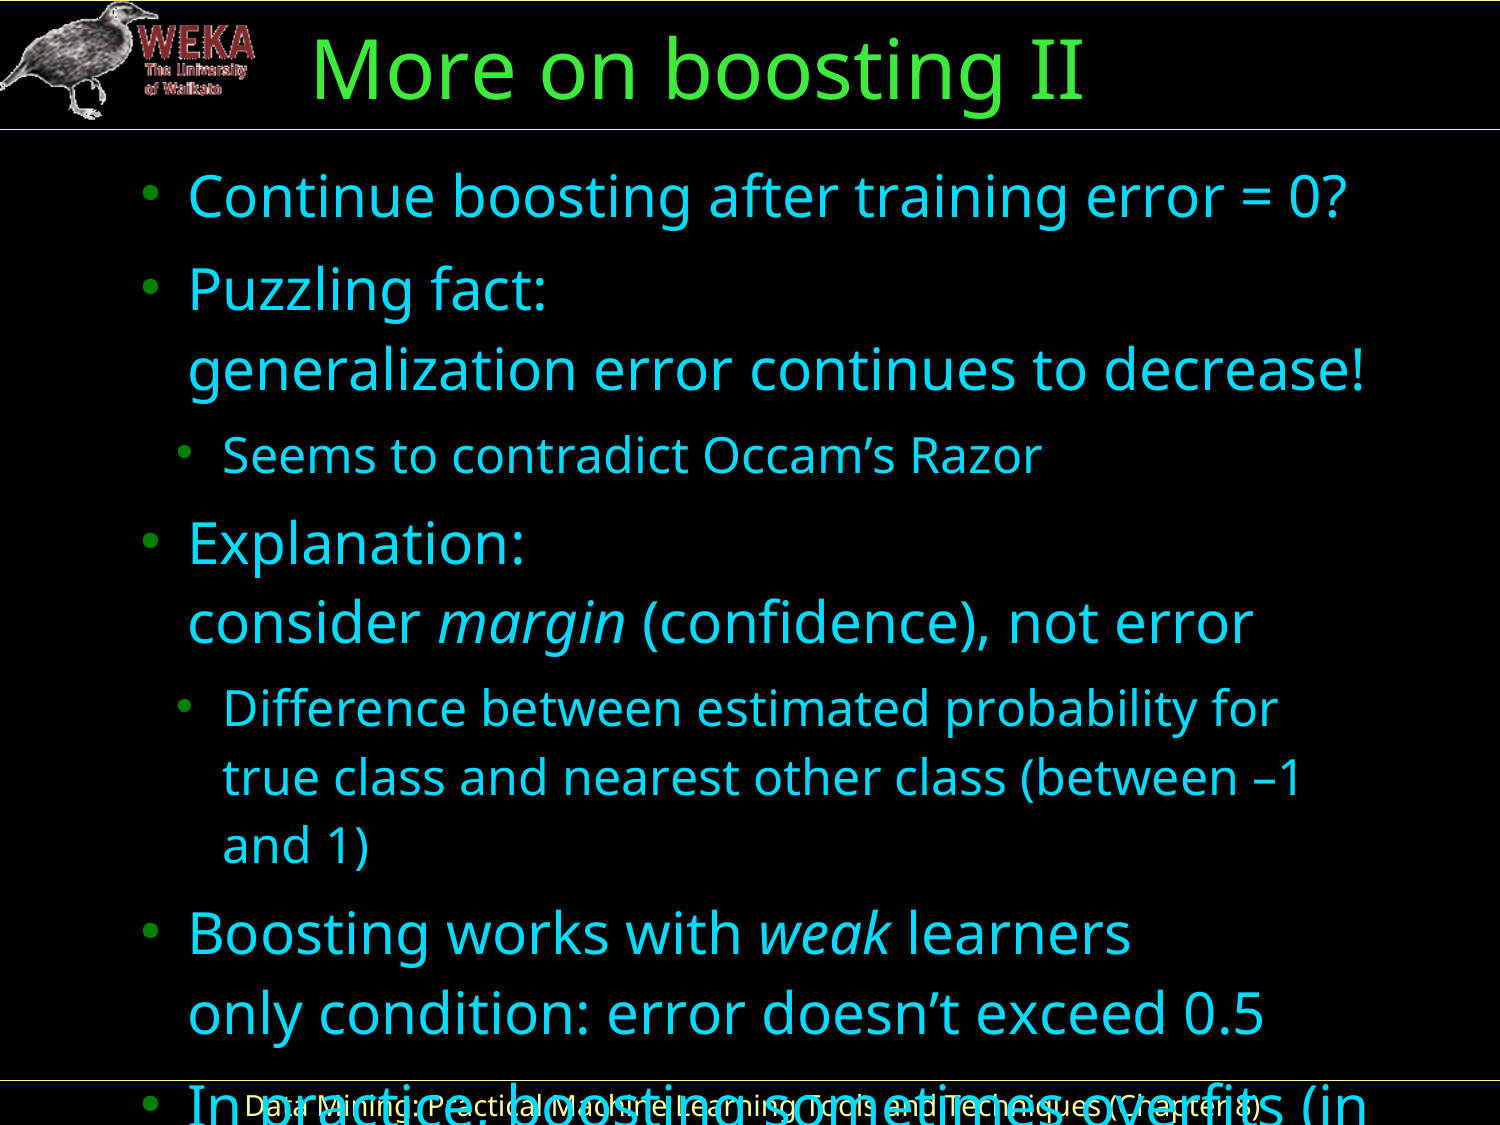

# More on boosting II
Continue boosting after training error = 0?
Puzzling fact:
generalization error continues to decrease!
Seems to contradict Occam’s Razor
Explanation:
consider margin (confidence), not error
Difference between estimated probability for true class and nearest other class (between –1 and 1)
Boosting works with weak learners
only condition: error doesn’t exceed 0.5
In practice, boosting sometimes overfits (in contrast to bagging)
Data Mining: Practical Machine Learning Tools and Techniques (Chapter 8)